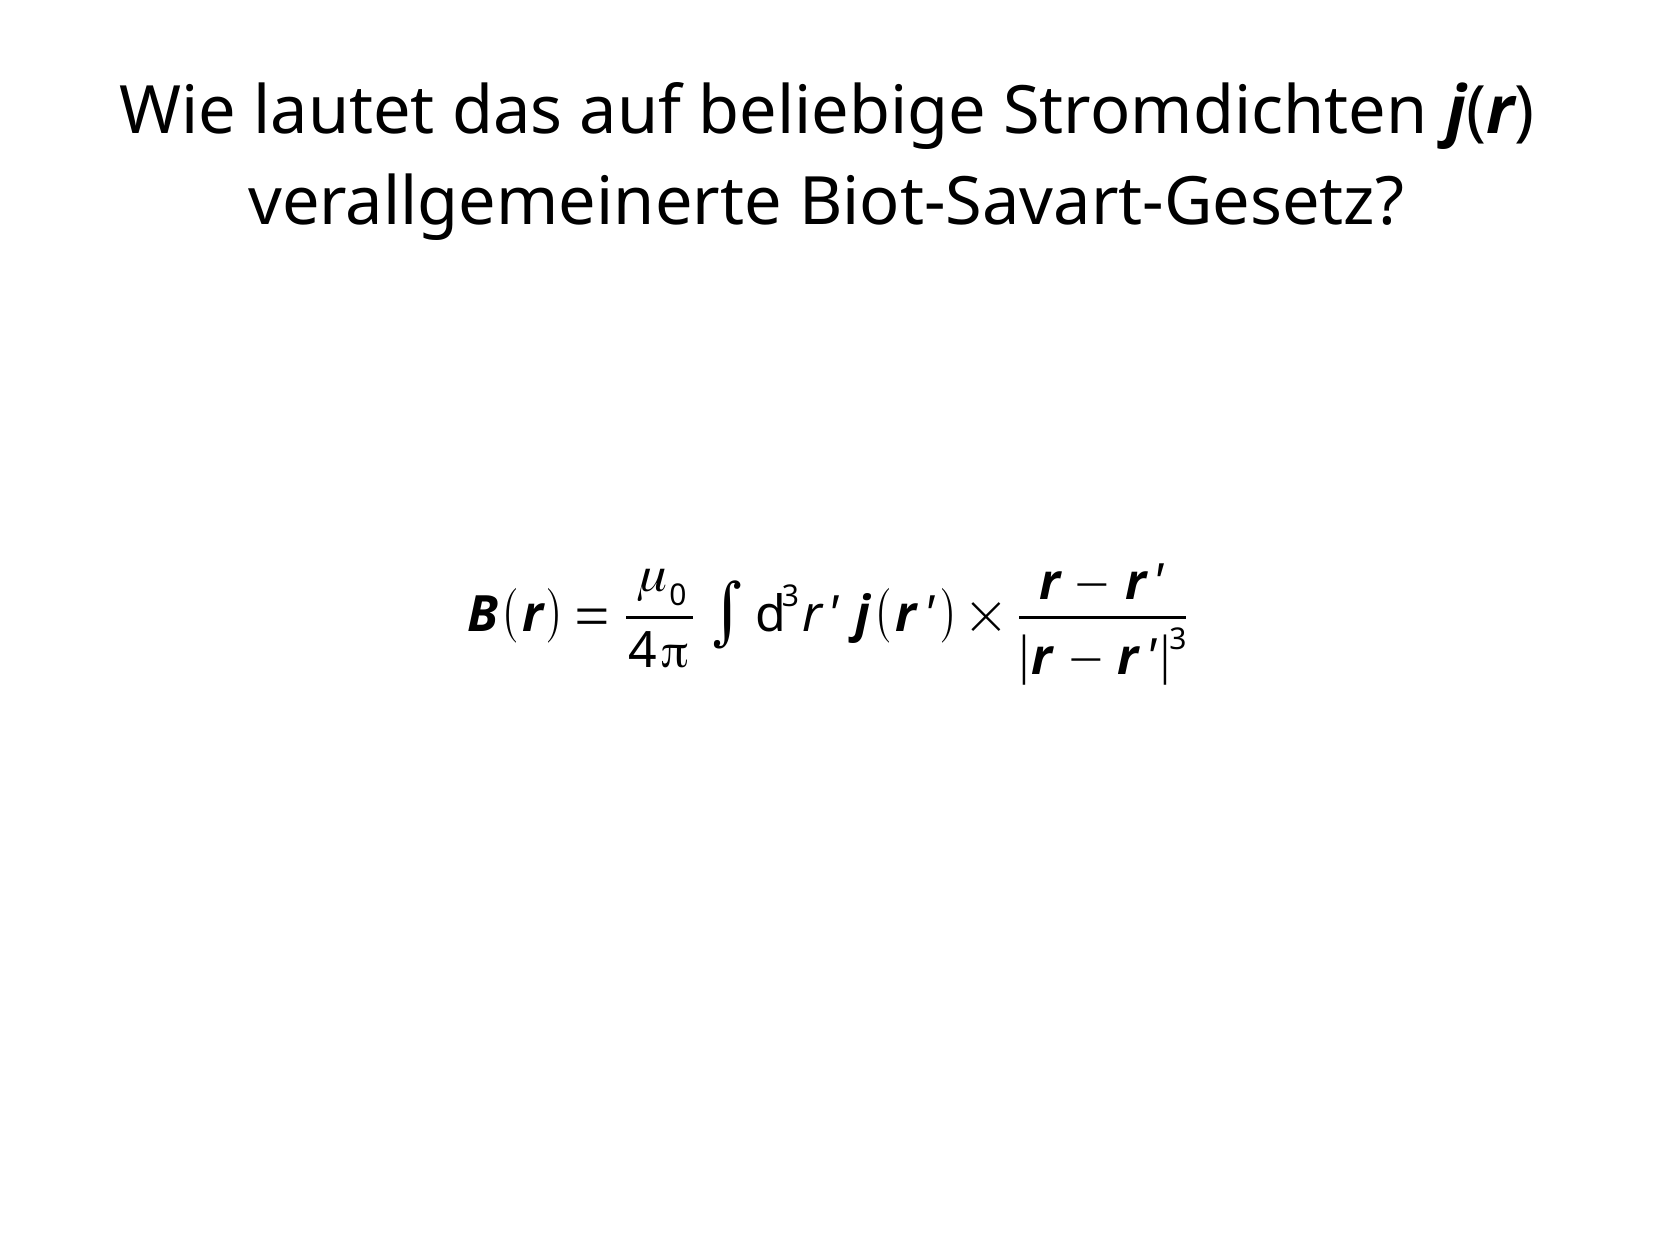

# Wie lautet das auf beliebige Stromdichten j(r) verallgemeinerte Biot-Savart-Gesetz?